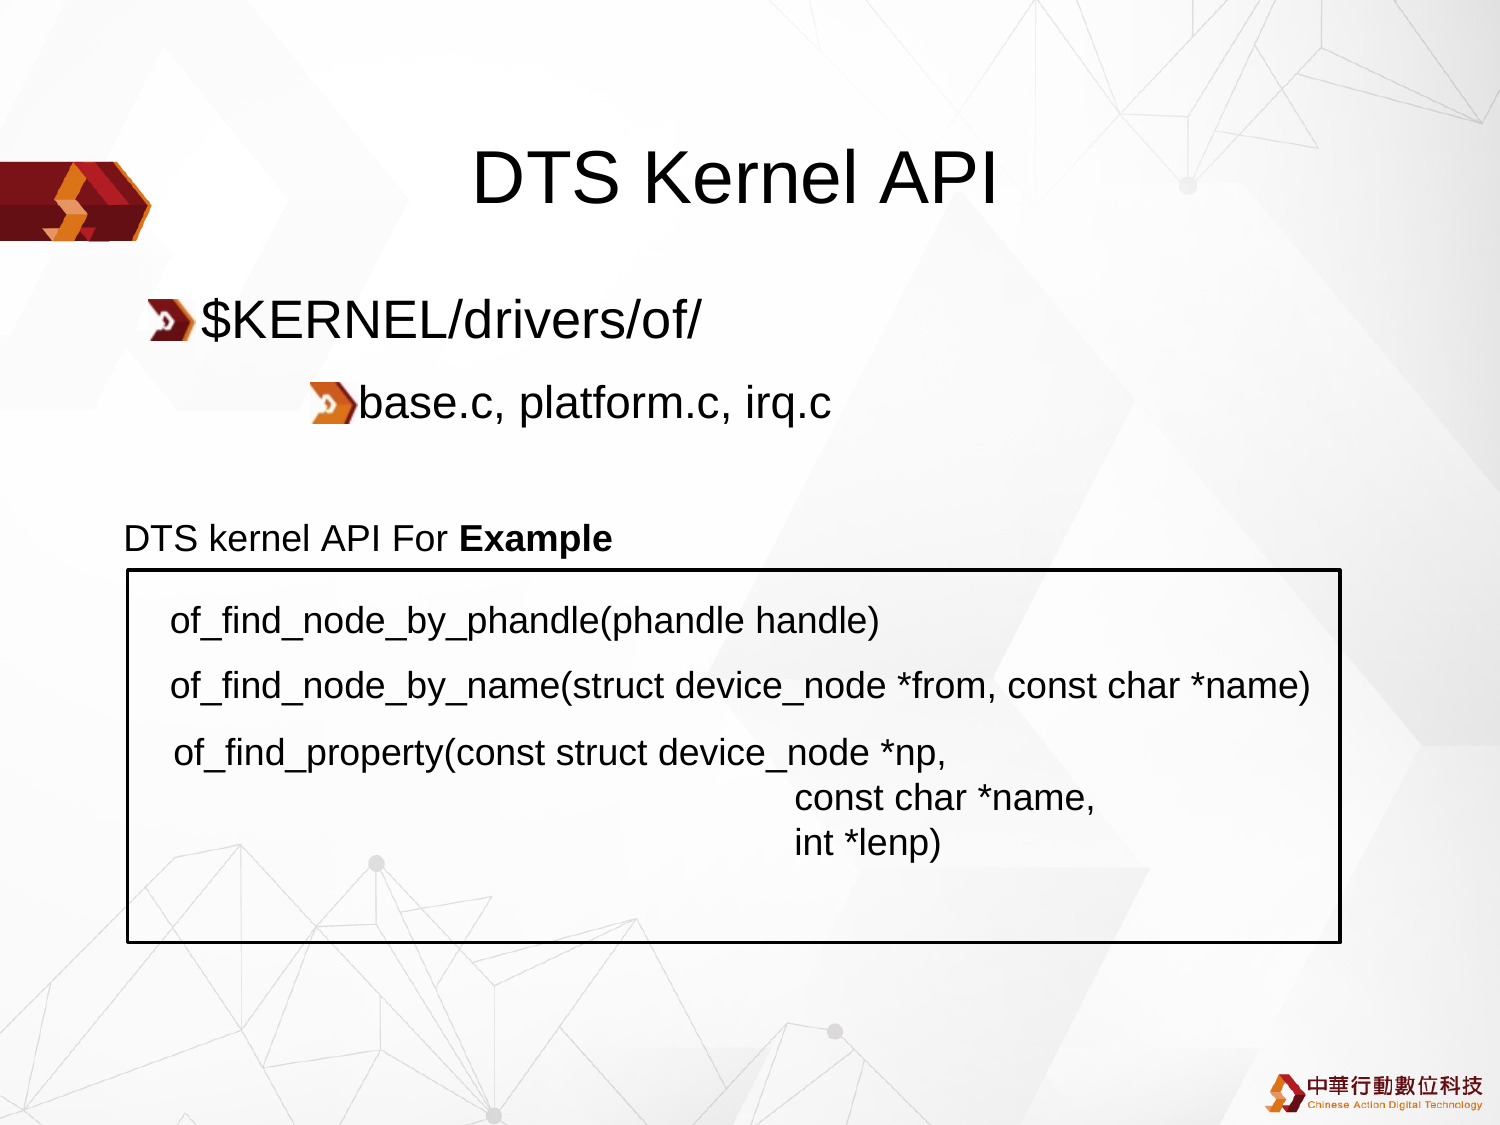

# DTS Kernel API
$KERNEL/drivers/of/
base.c, platform.c, irq.c
DTS kernel API For Example
of_find_node_by_phandle(phandle handle)
of_find_node_by_name(struct device_node *from, const char *name)
of_find_property(const struct device_node *np,
				 const char *name,
				 int *lenp)